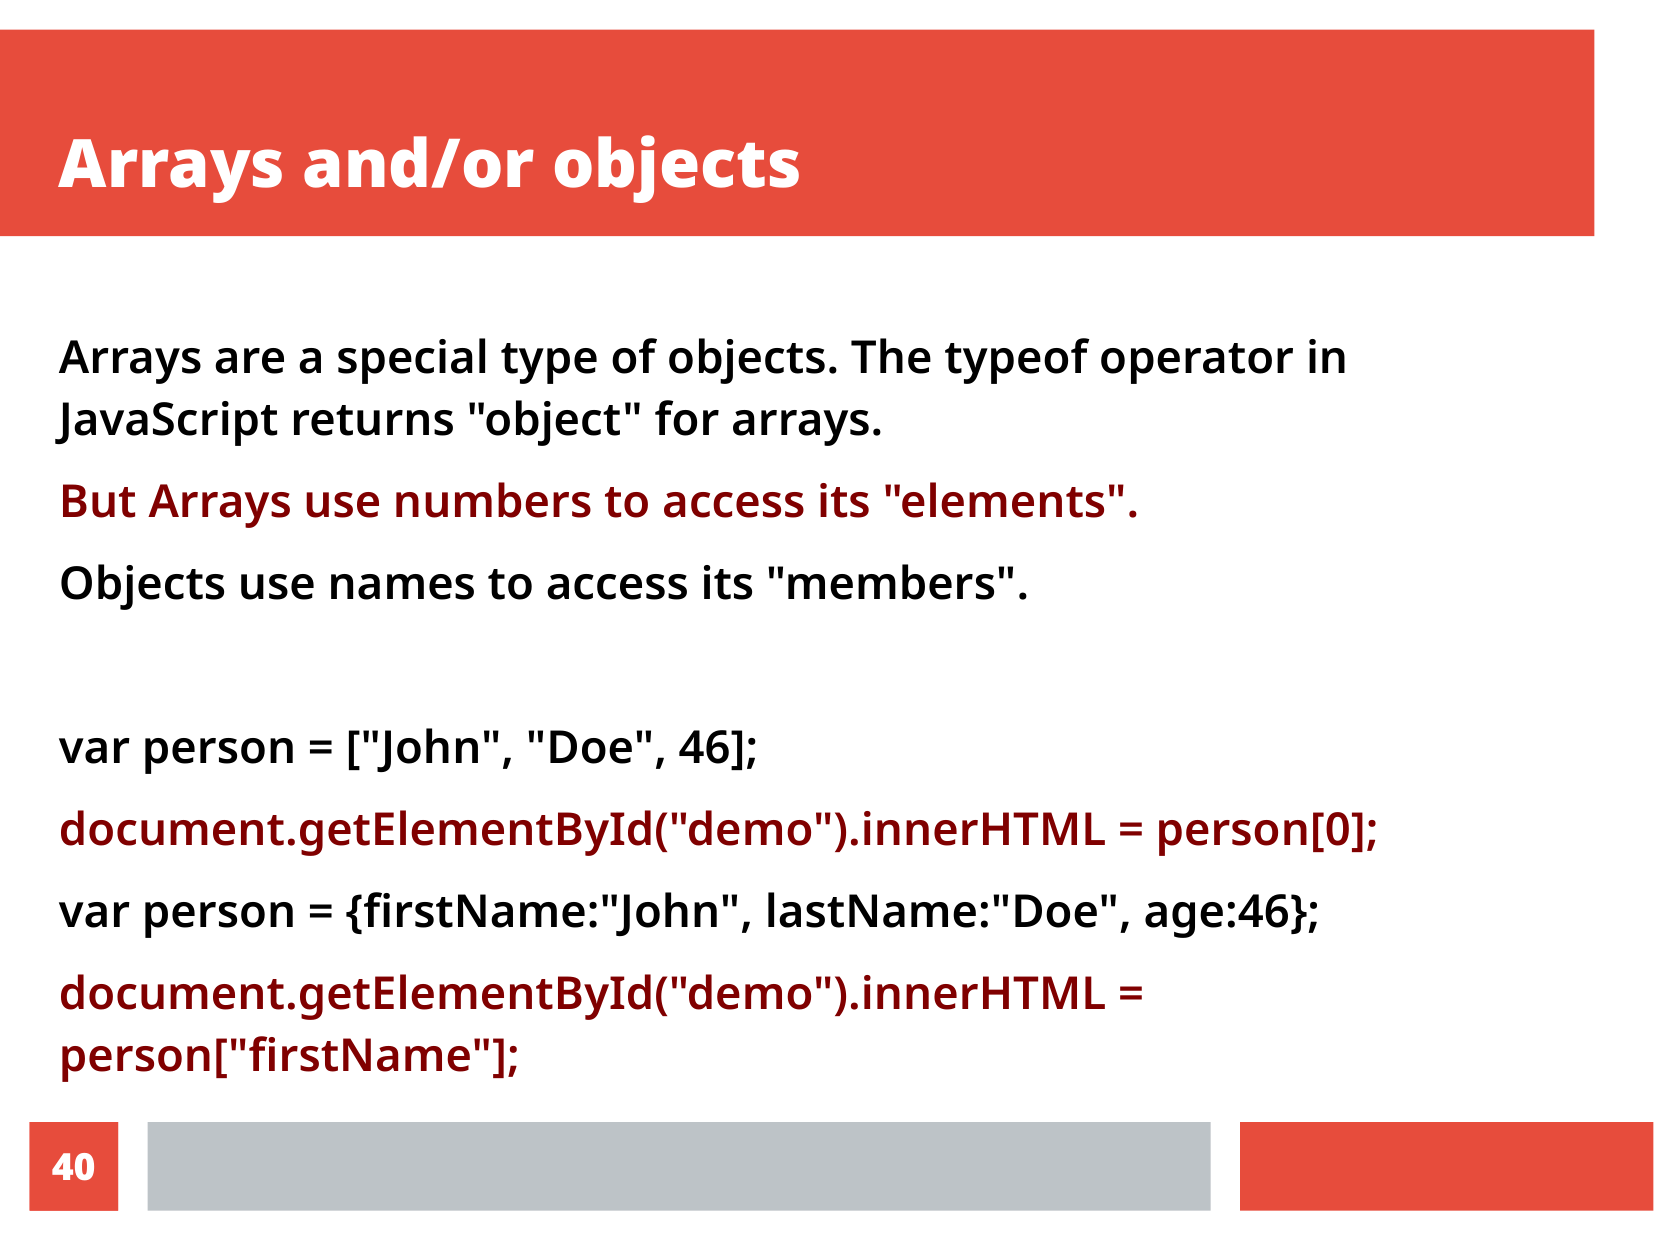

# Arrays and/or objects
Arrays are a special type of objects. The typeof operator in JavaScript returns "object" for arrays.
But Arrays use numbers to access its "elements".
Objects use names to access its "members".
var person = ["John", "Doe", 46];
document.getElementById("demo").innerHTML = person[0];
var person = {firstName:"John", lastName:"Doe", age:46};
document.getElementById("demo").innerHTML = person["firstName"];
40